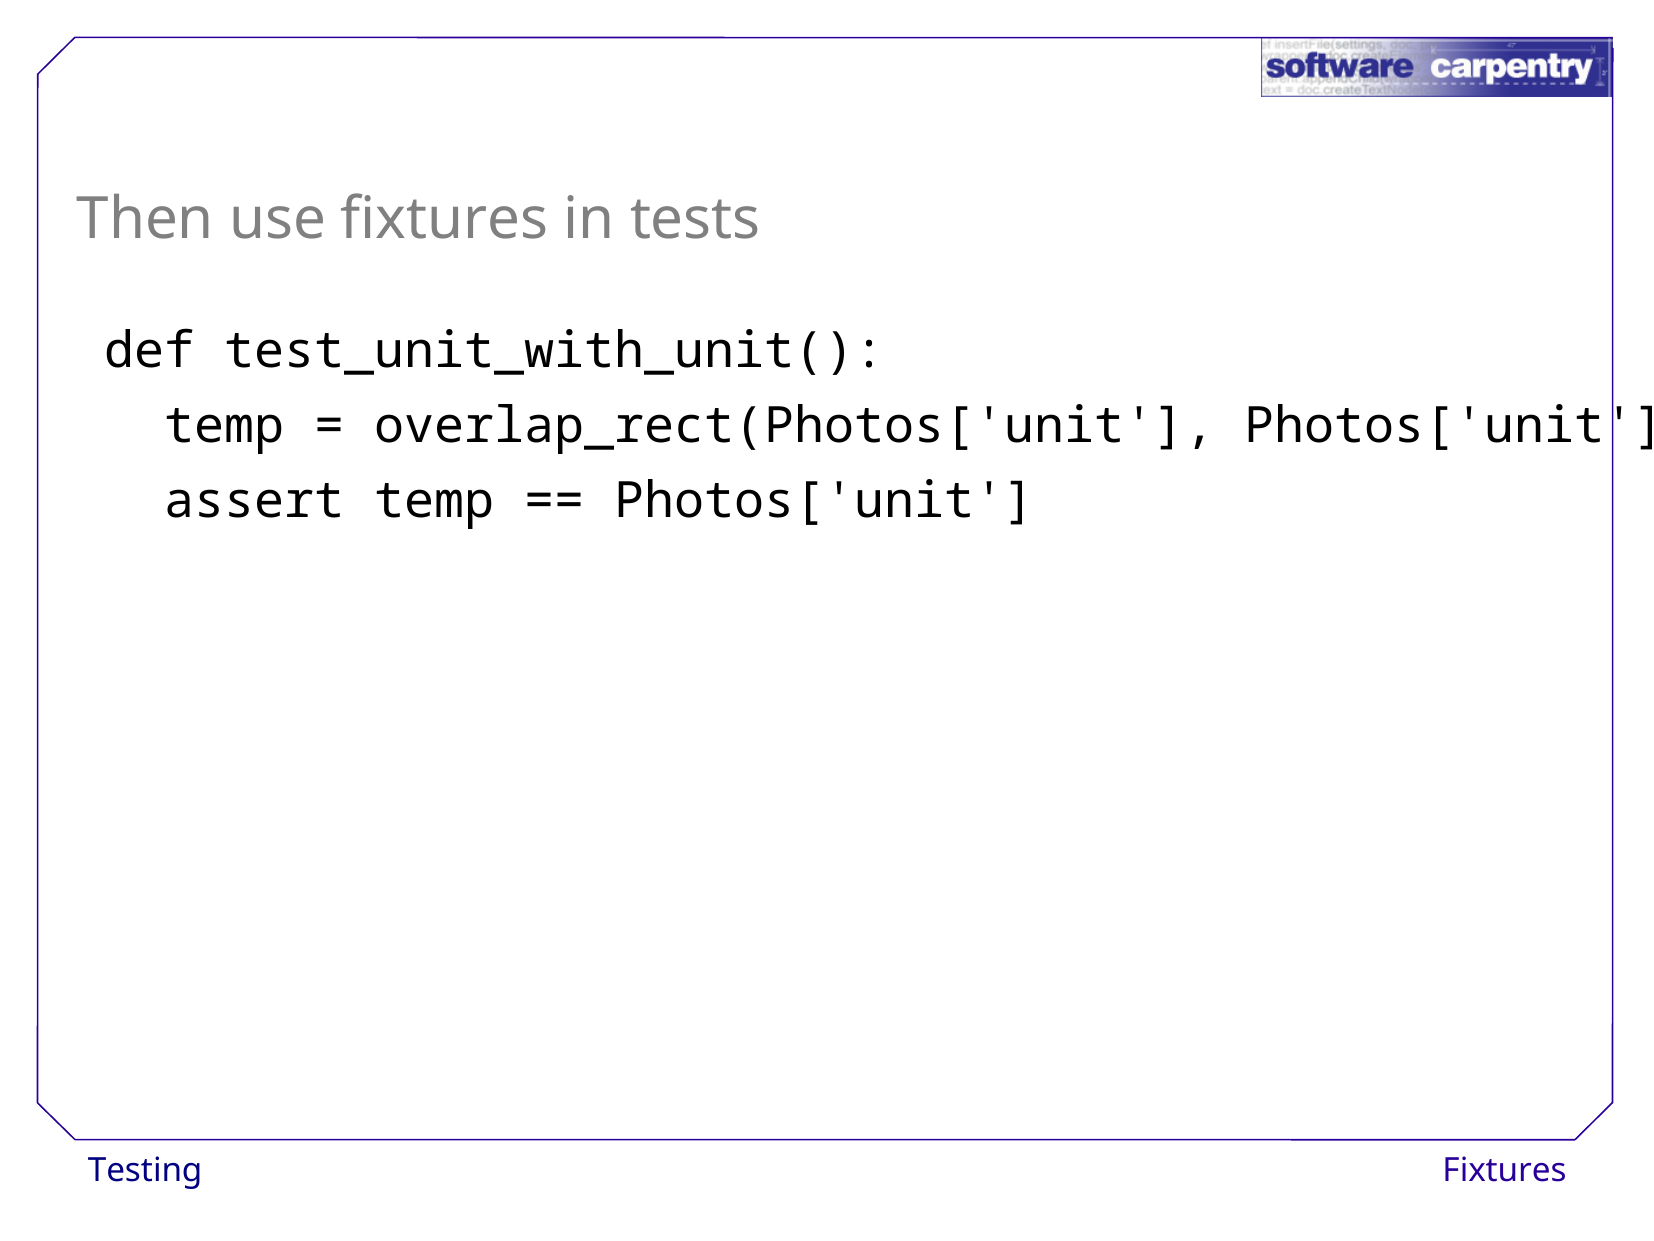

Then use fixtures in tests
def test_unit_with_unit():
 temp = overlap_rect(Photos['unit'], Photos['unit'])
 assert temp == Photos['unit']